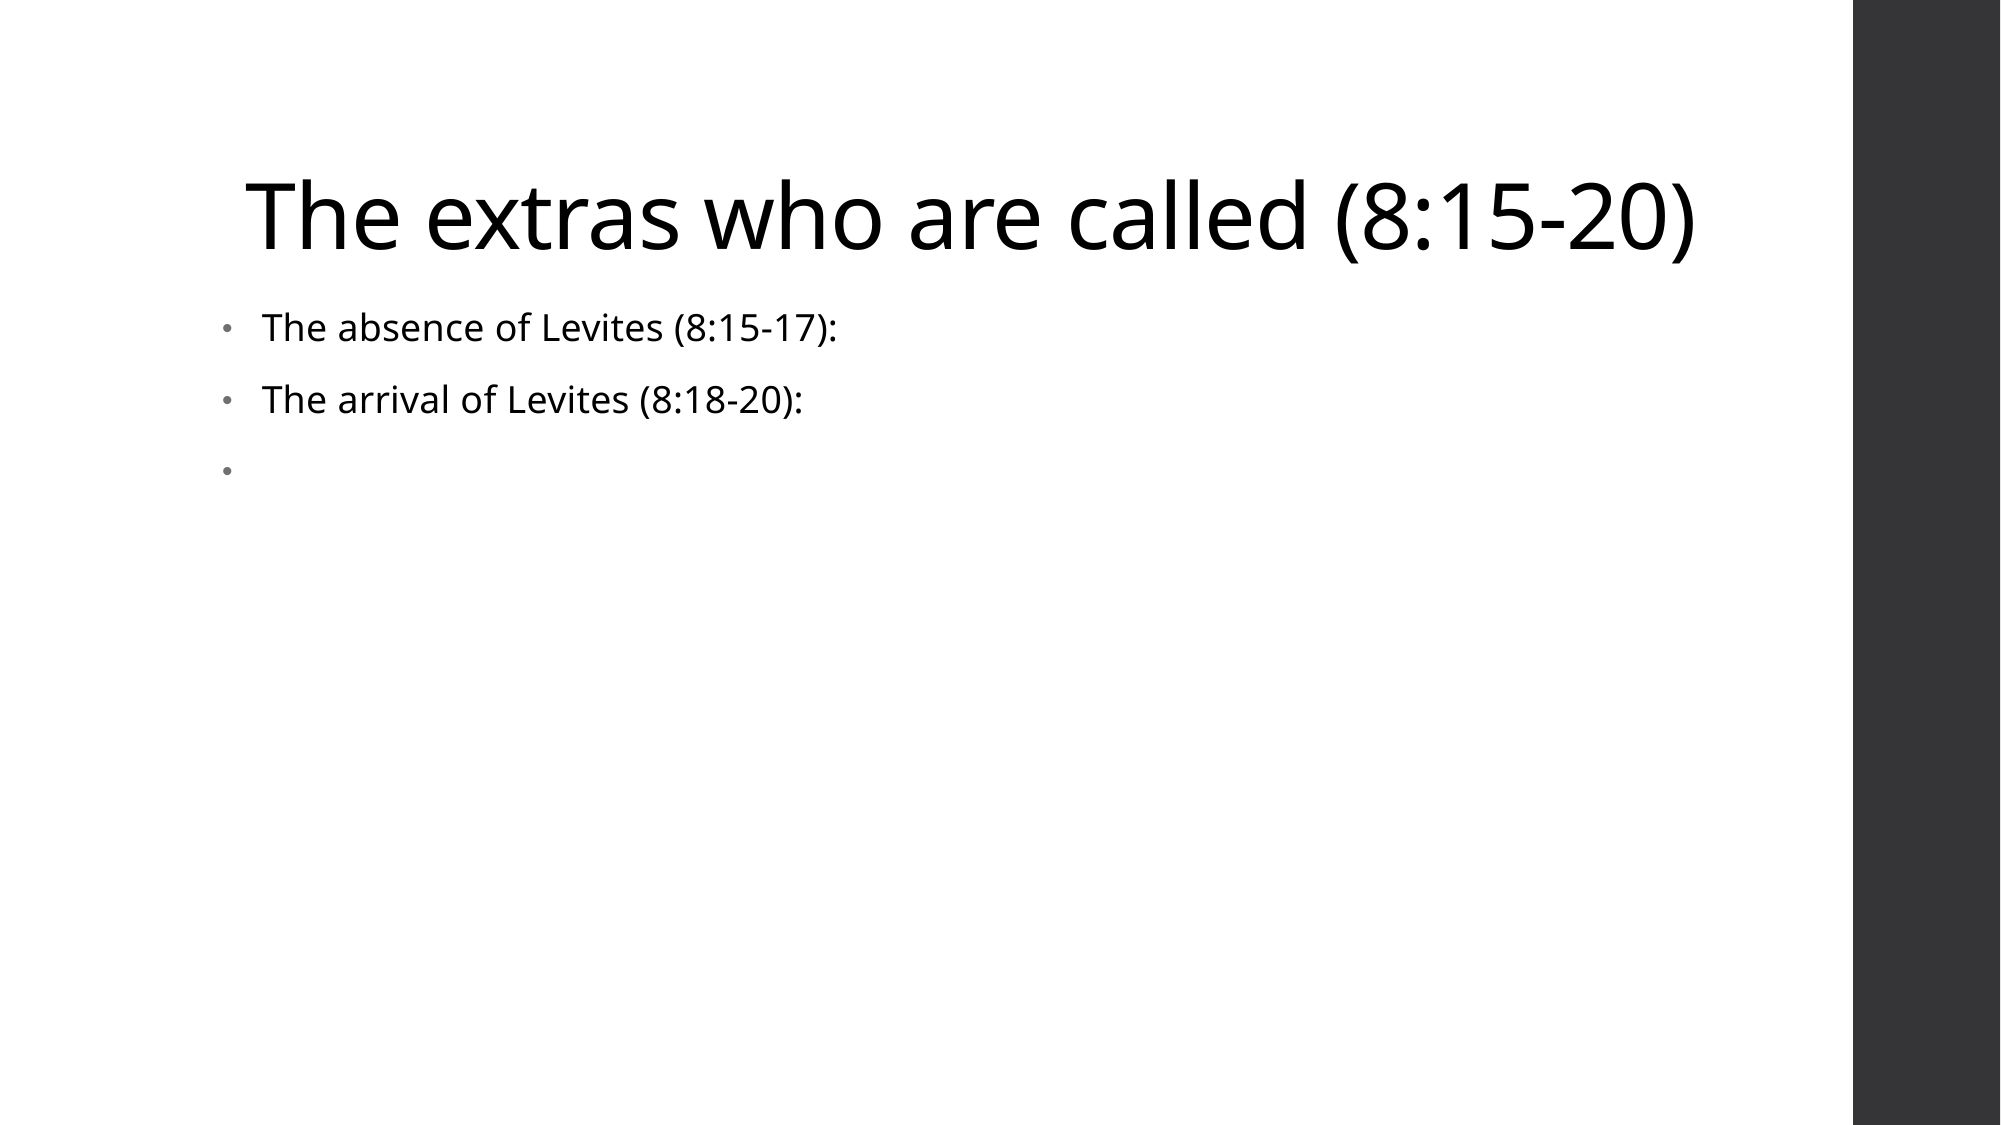

# The extras who are called (8:15-20)
 The absence of Levites (8:15-17):
 The arrival of Levites (8:18-20):